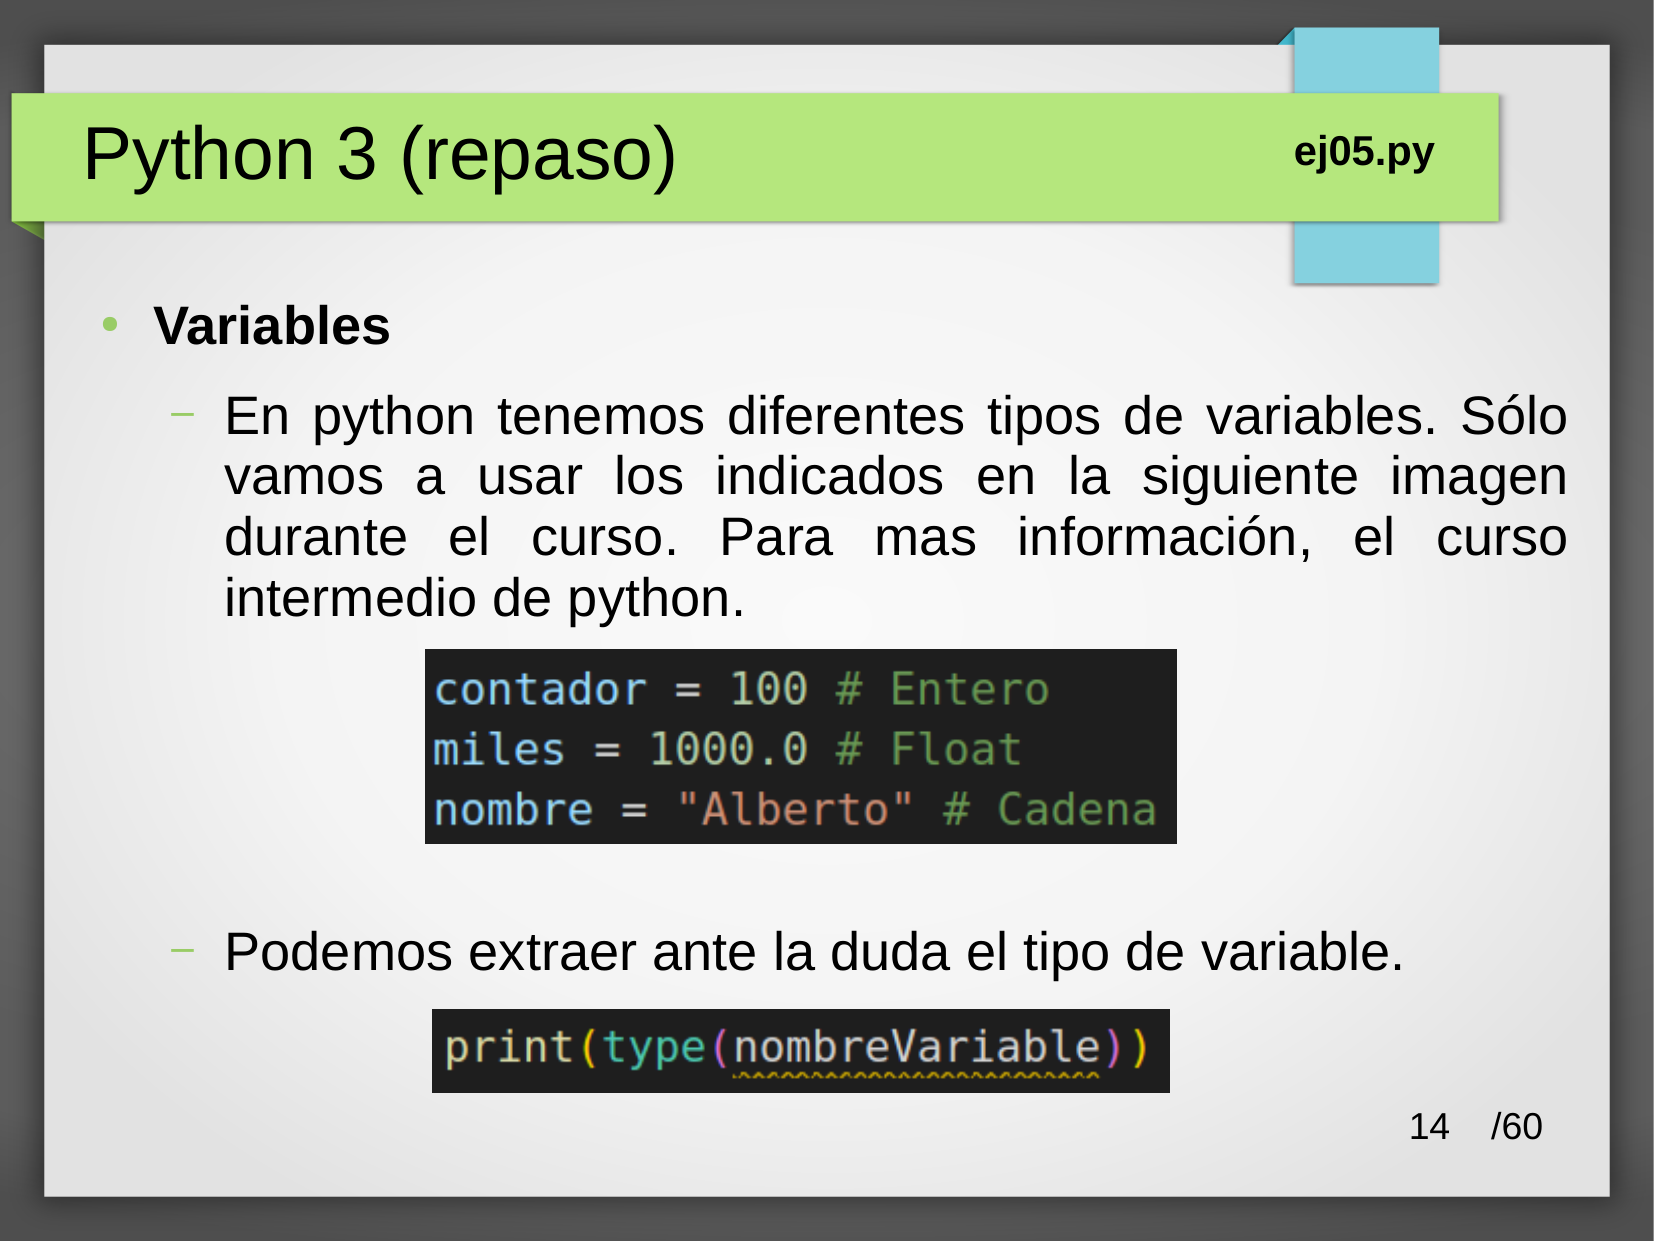

# Python 3 (repaso)
ej05.py
Variables
En python tenemos diferentes tipos de variables. Sólo vamos a usar los indicados en la siguiente imagen durante el curso. Para mas información, el curso intermedio de python.
Podemos extraer ante la duda el tipo de variable.
/60